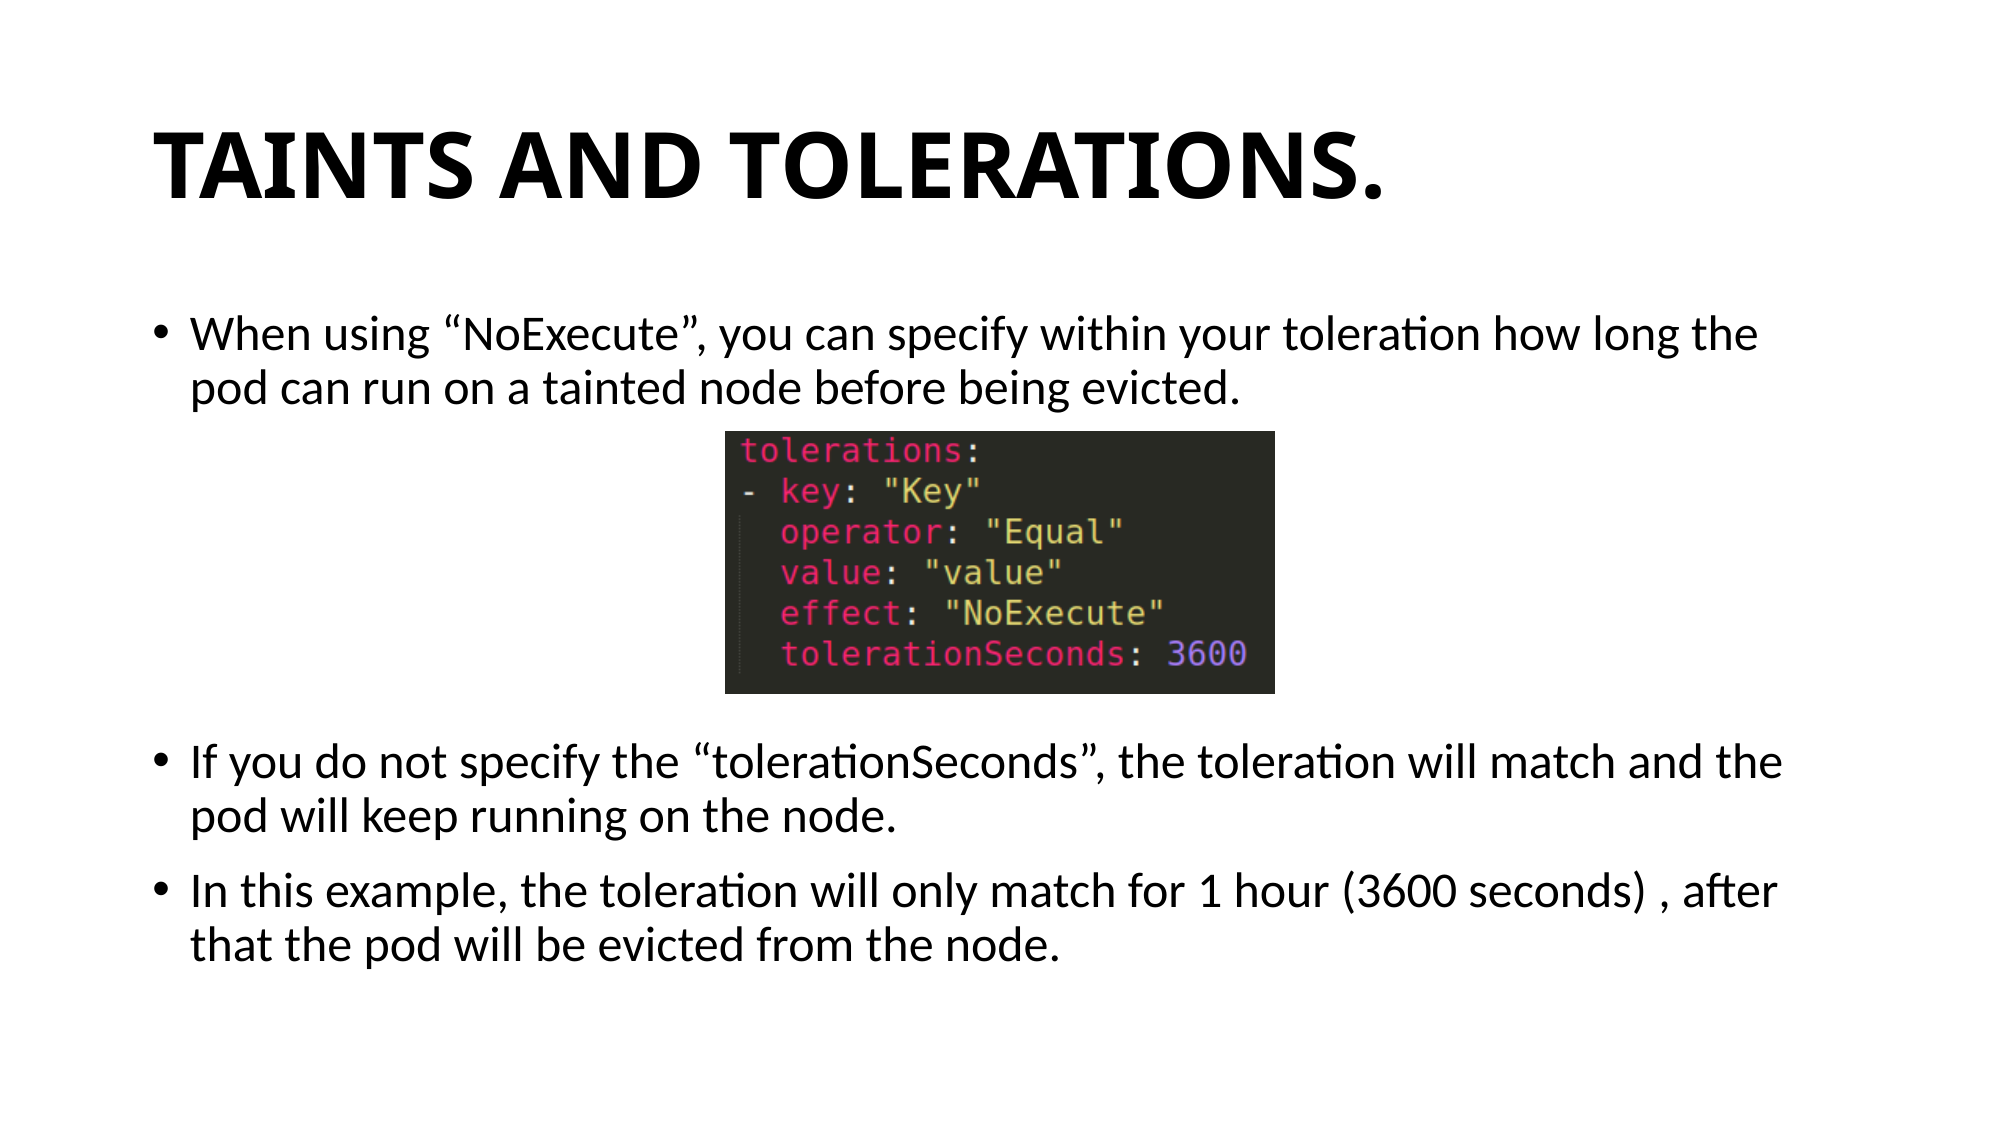

# TAINTS AND TOLERATIONS.
When using “NoExecute”, you can specify within your toleration how long the pod can run on a tainted node before being evicted.
If you do not specify the “tolerationSeconds”, the toleration will match and the pod will keep running on the node.
In this example, the toleration will only match for 1 hour (3600 seconds) , after that the pod will be evicted from the node.